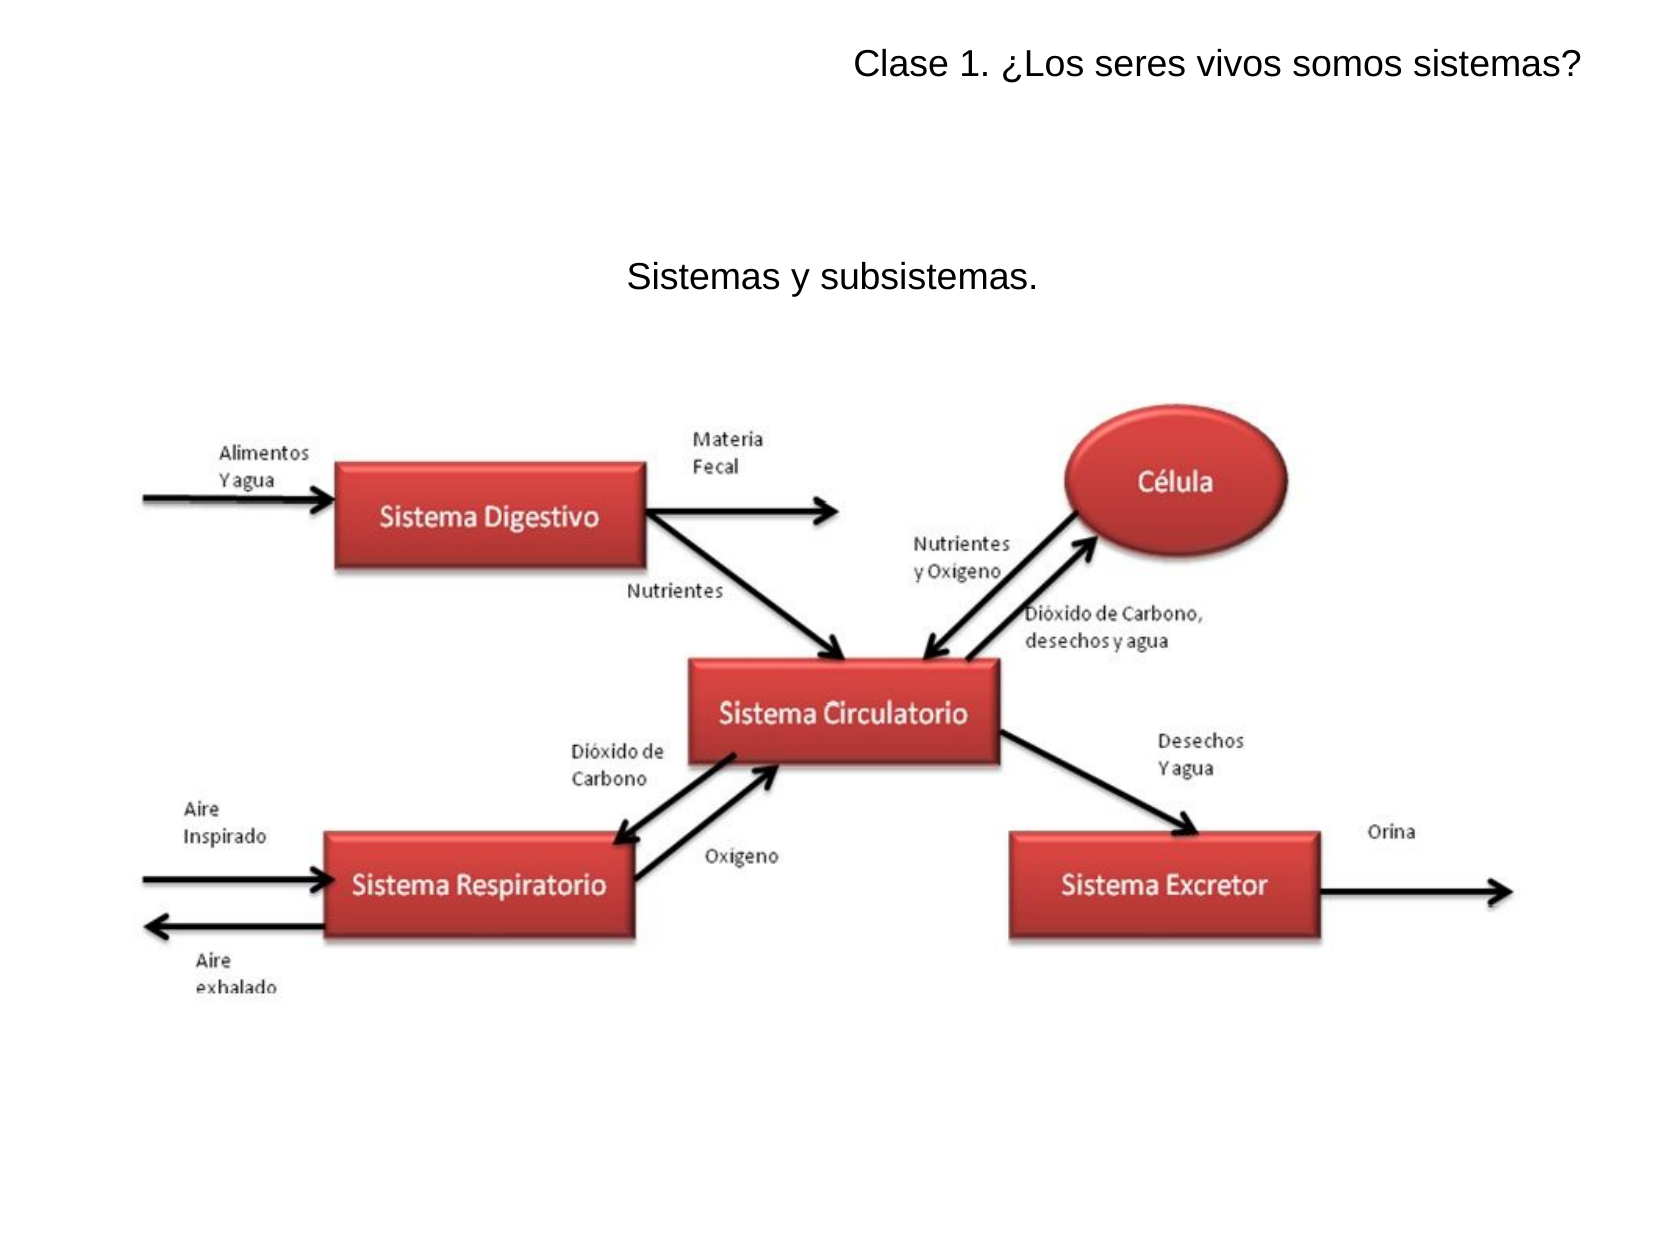

Clase 1. ¿Los seres vivos somos sistemas?
Sistemas y subsistemas.